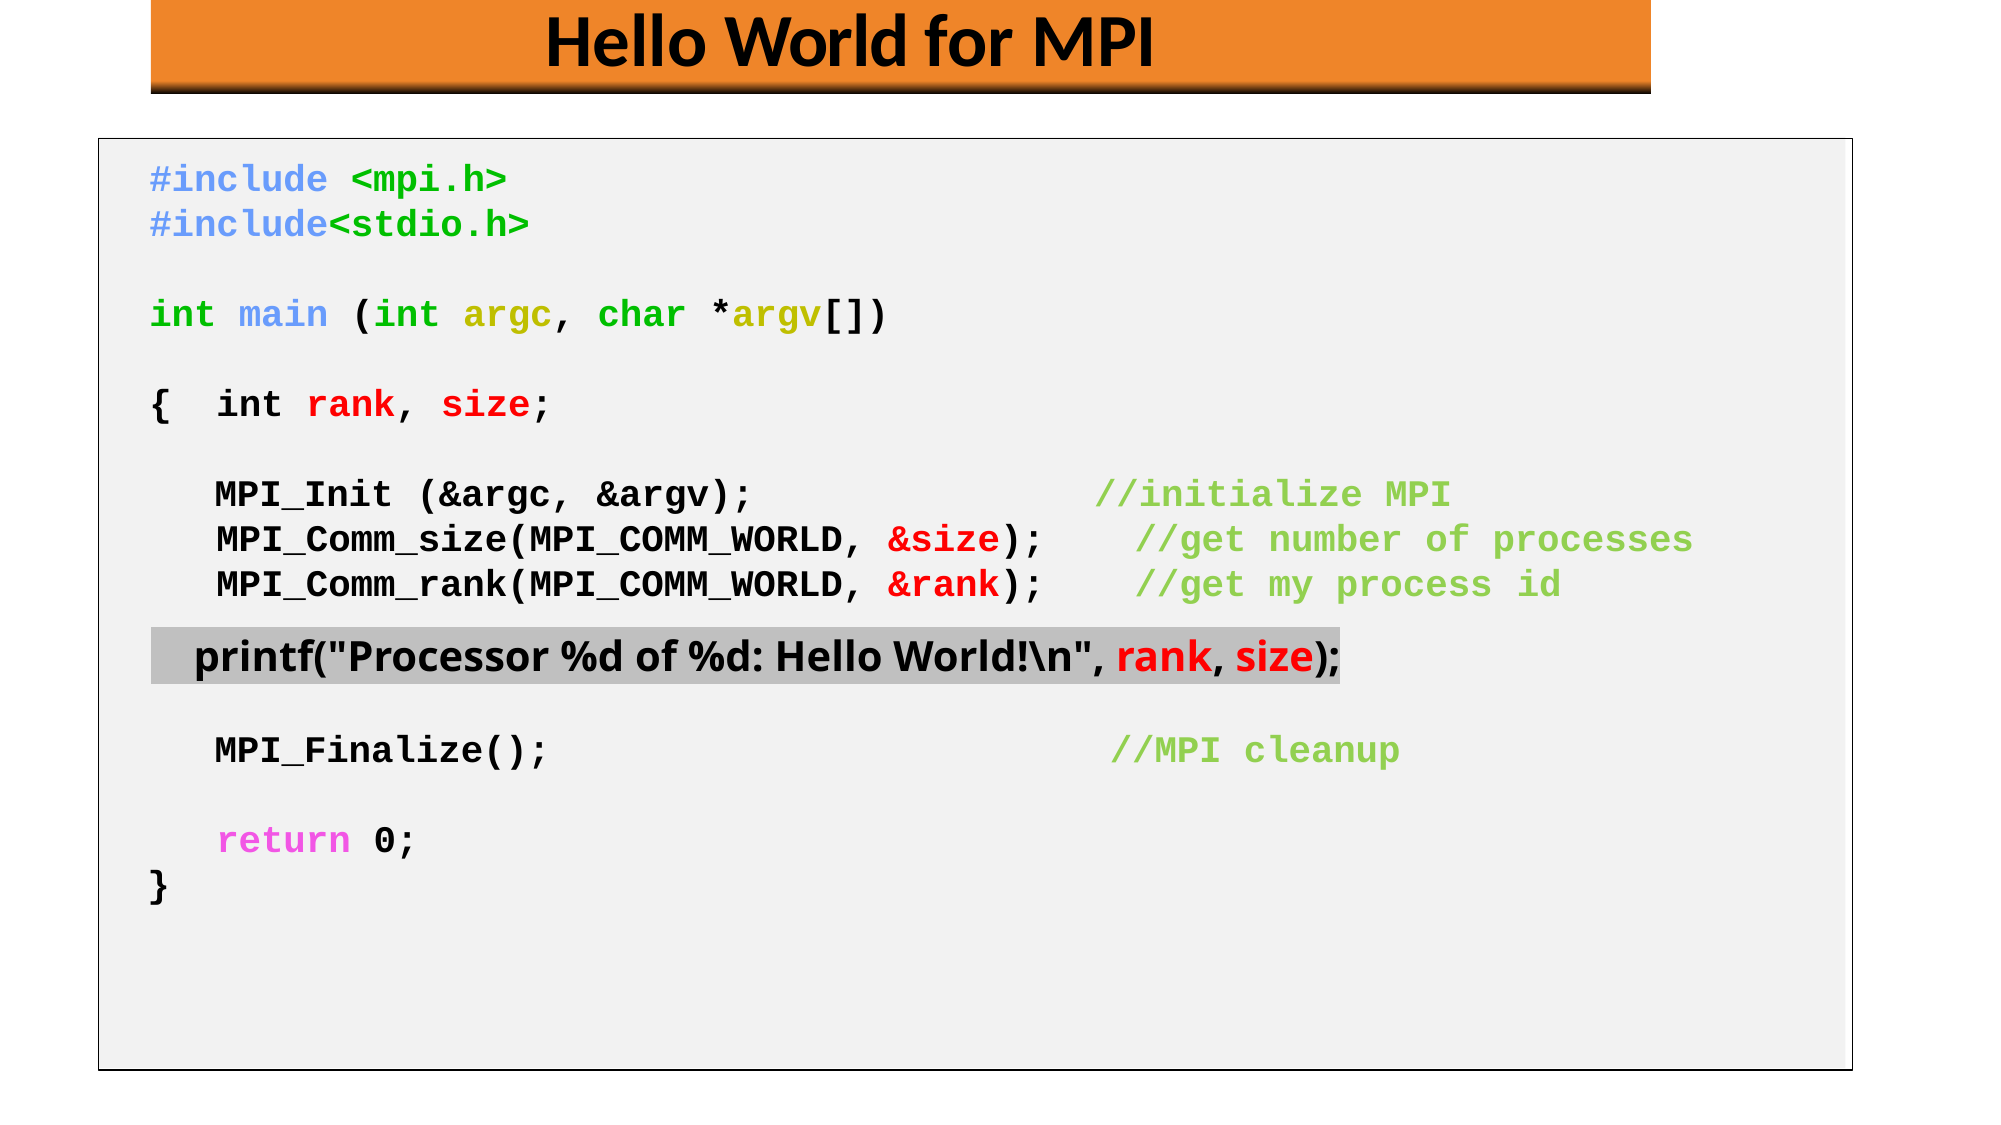

# Hello World for MPI
#include <mpi.h> #include<stdio.h>
int main (int argc, char *argv[])
{ int rank, size;
 MPI_Init (&argc, &argv);	 //initialize MPI
 MPI_Comm_size(MPI_COMM_WORLD, &size); //get number of processes
 MPI_Comm_rank(MPI_COMM_WORLD, &rank); //get my process id
 printf("Processor %d of %d: Hello World!\n", rank, size);
 MPI_Finalize(); //MPI cleanup
 return 0;
}